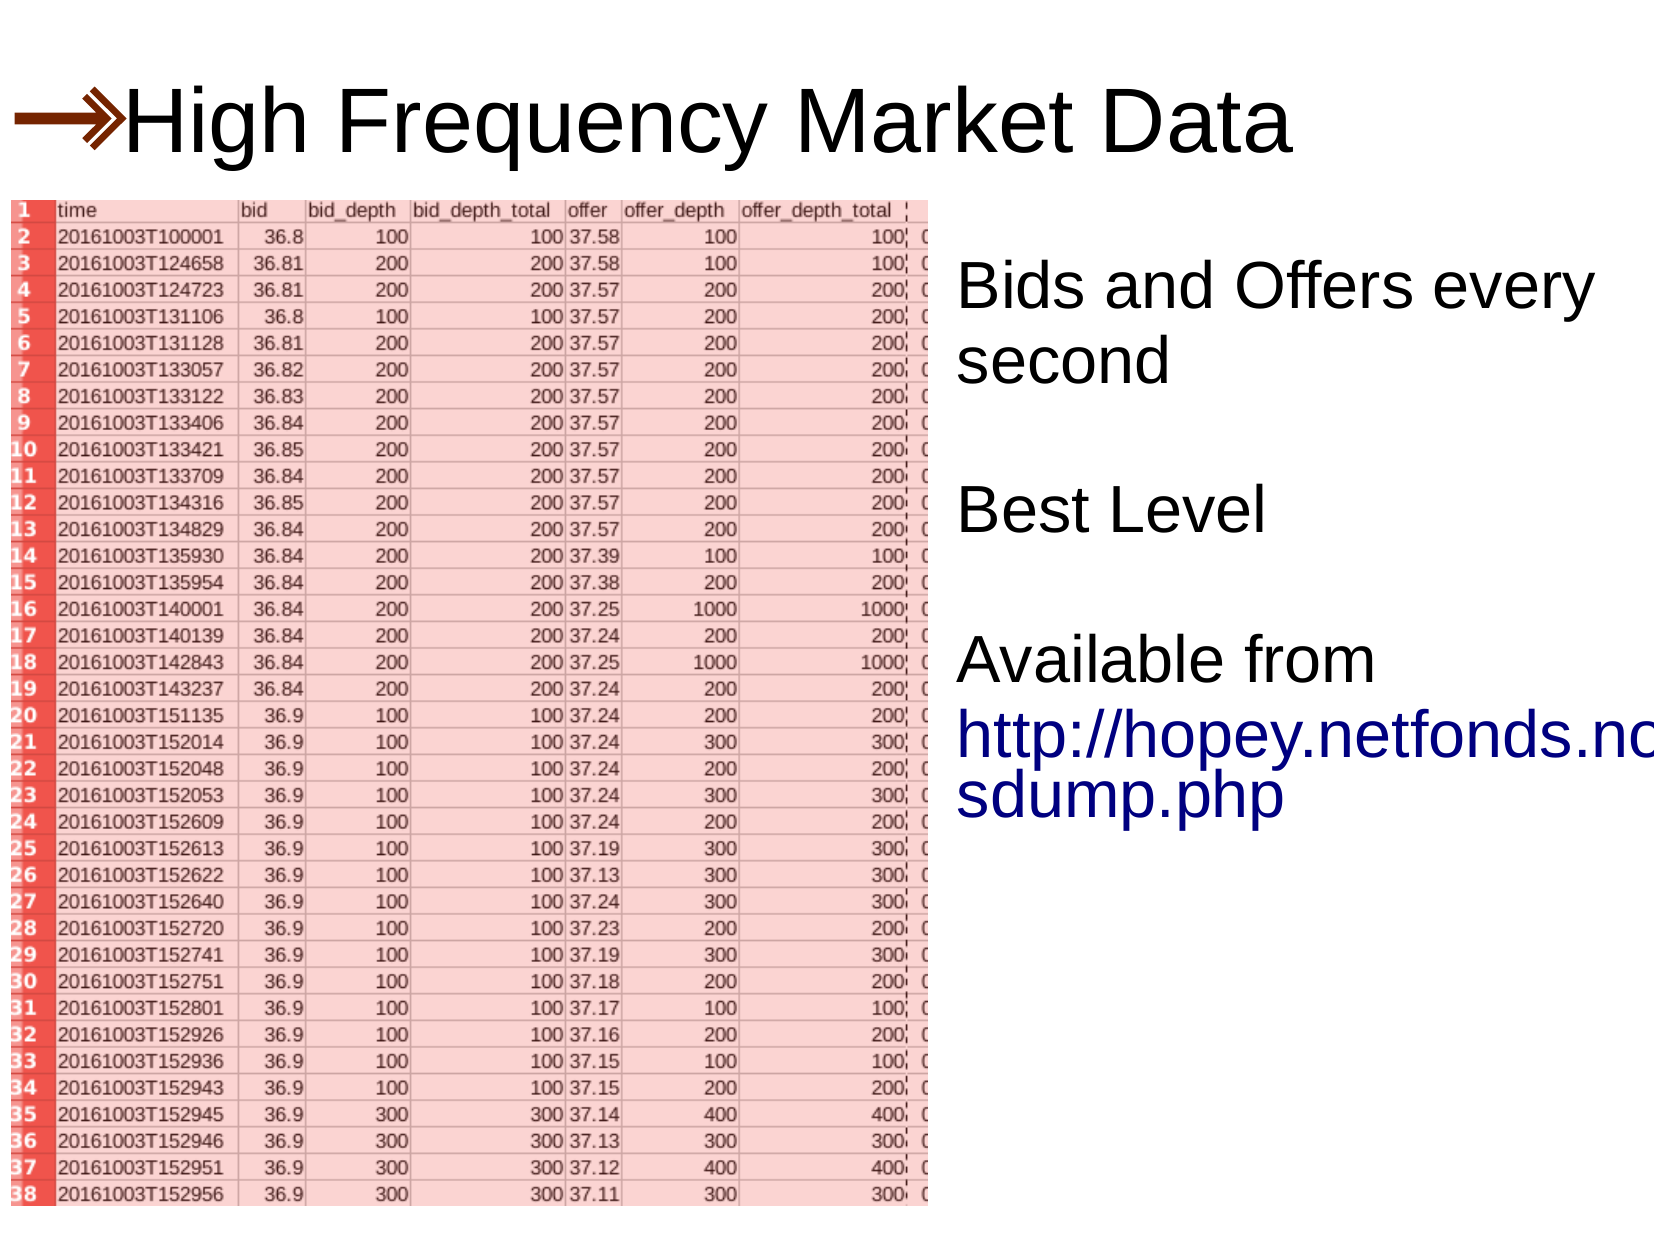

# High Frequency Market Data
Bids and Offers every second
Best Level
Available from http://hopey.netfonds.no/posdump.php